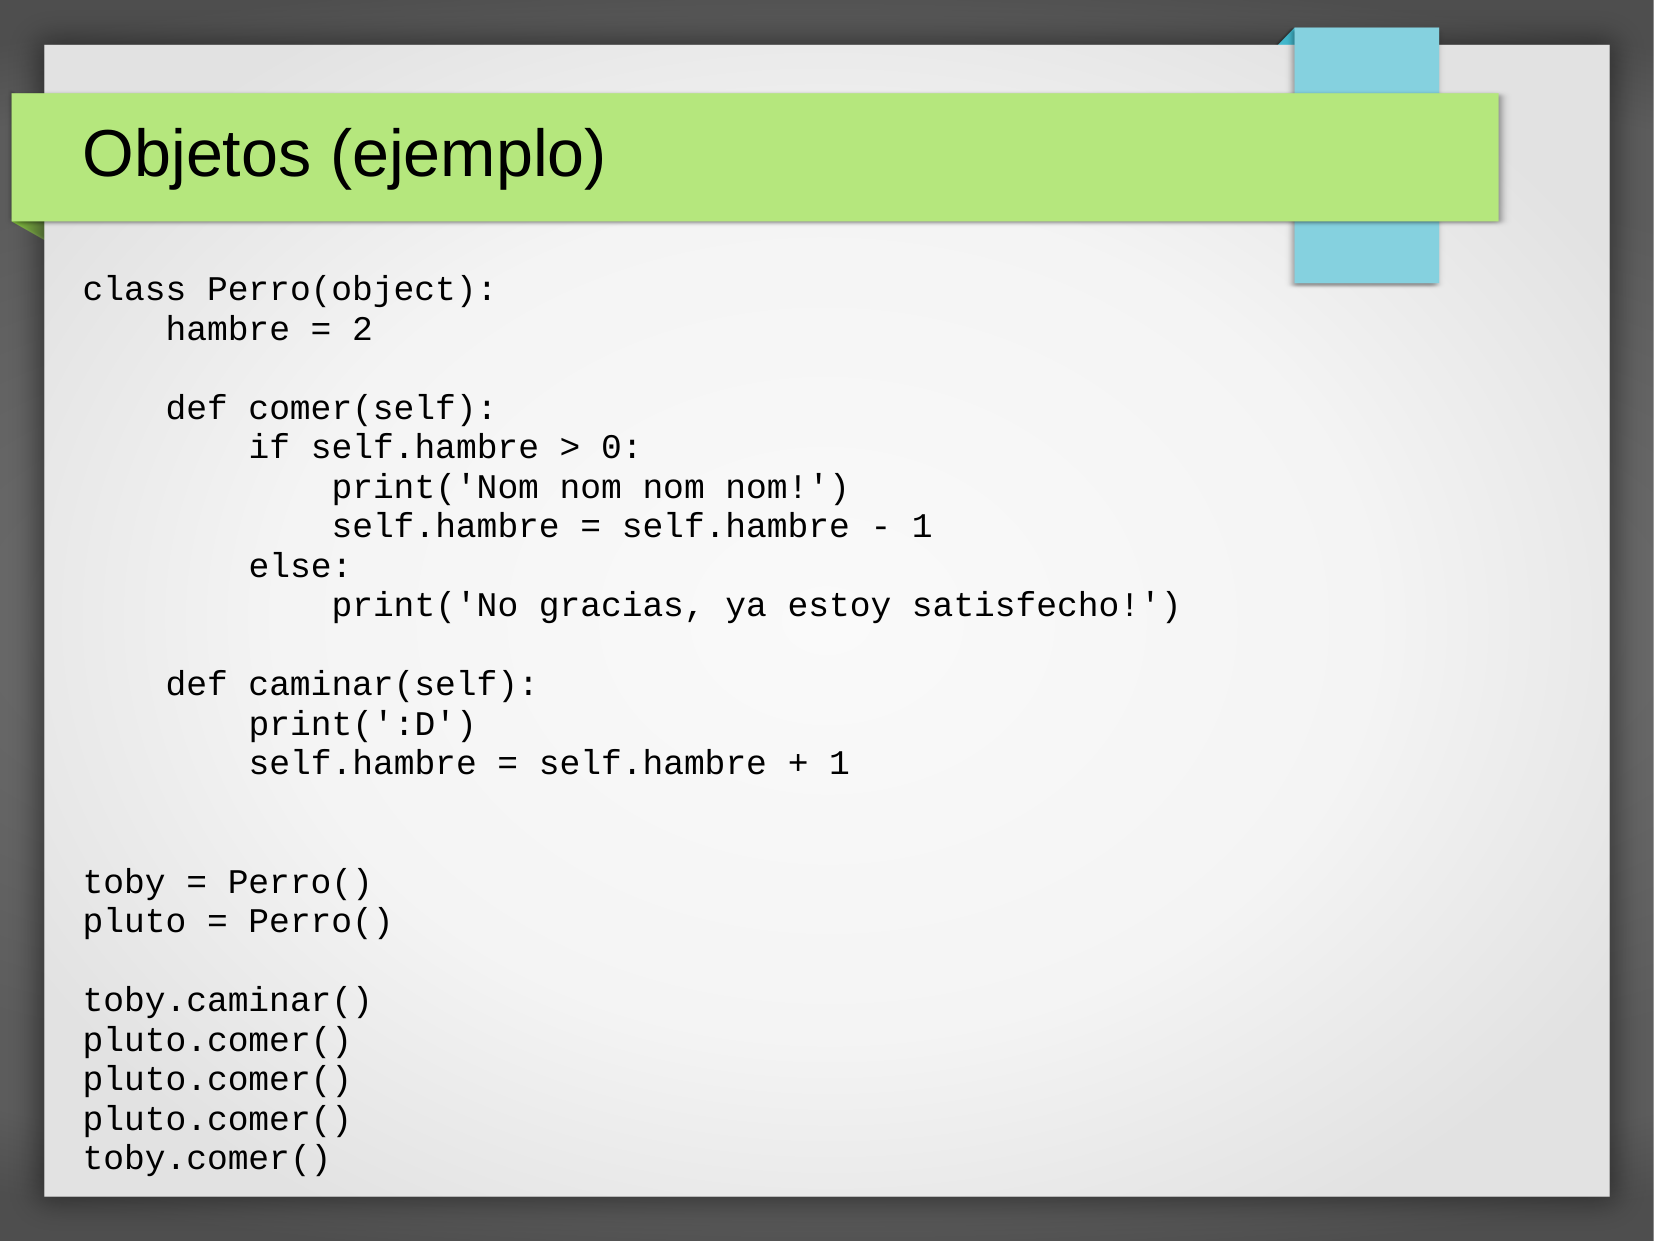

# Objetos (ejemplo)
class Perro(object):
 hambre = 2
 def comer(self):
 if self.hambre > 0:
 print('Nom nom nom nom!')
 self.hambre = self.hambre - 1
 else:
 print('No gracias, ya estoy satisfecho!')
 def caminar(self):
 print(':D')
 self.hambre = self.hambre + 1
toby = Perro()
pluto = Perro()
toby.caminar()
pluto.comer()
pluto.comer()
pluto.comer()
toby.comer()